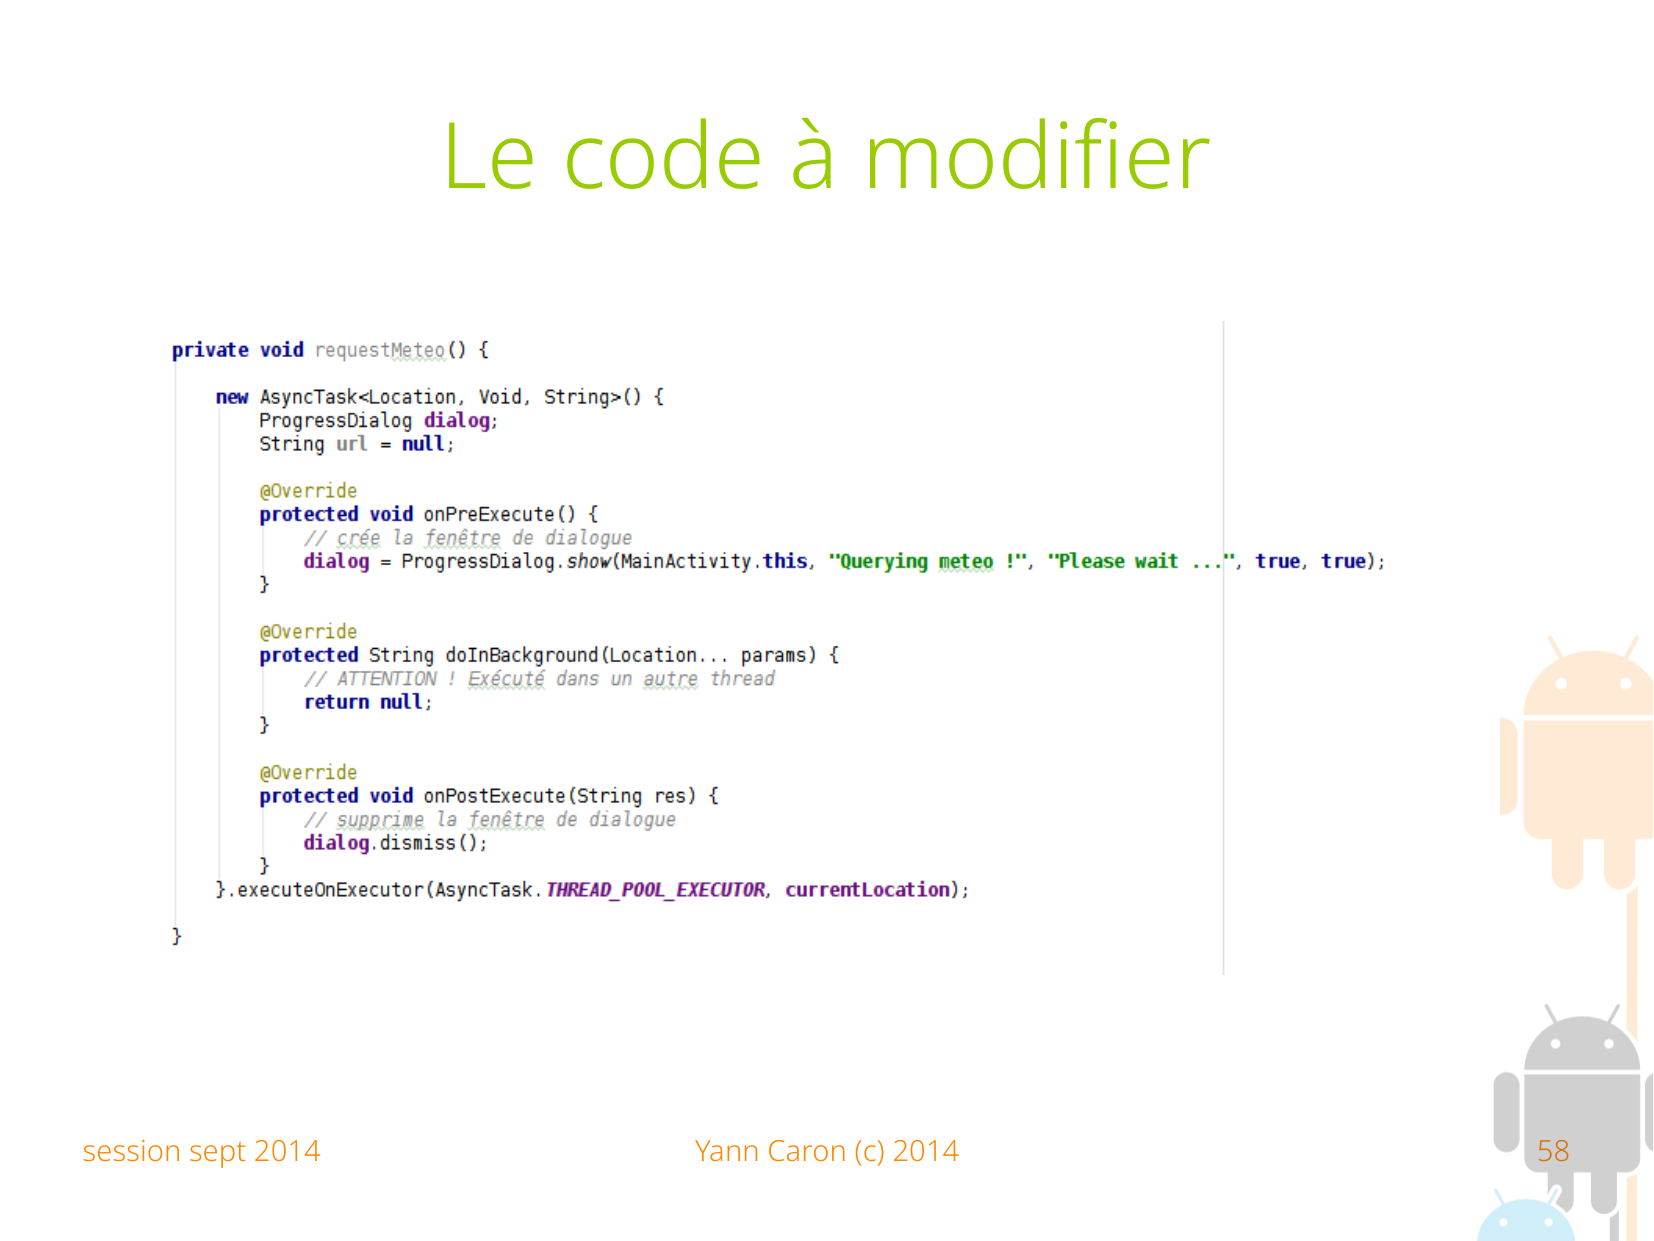

# Le code à modifier
session sept 2014
Yann Caron (c) 2014
58